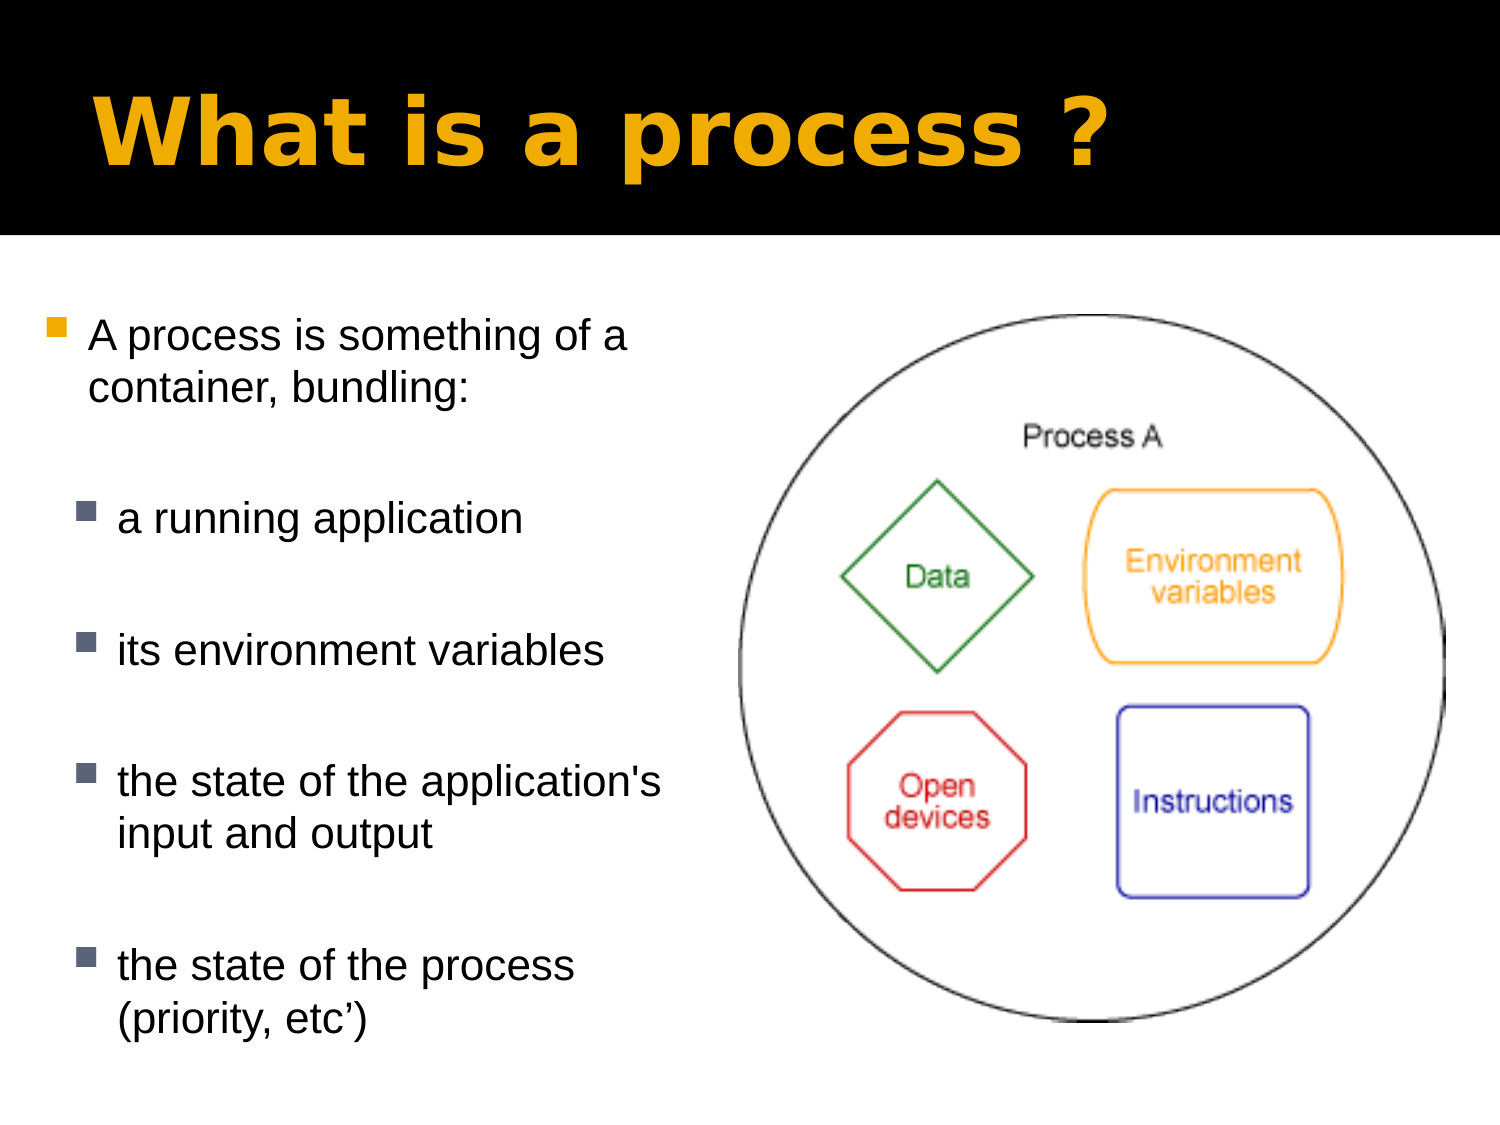

# What is a process ?
A process is something of a container, bundling:
a running application
its environment variables
the state of the application's input and output
the state of the process (priority, etc’)